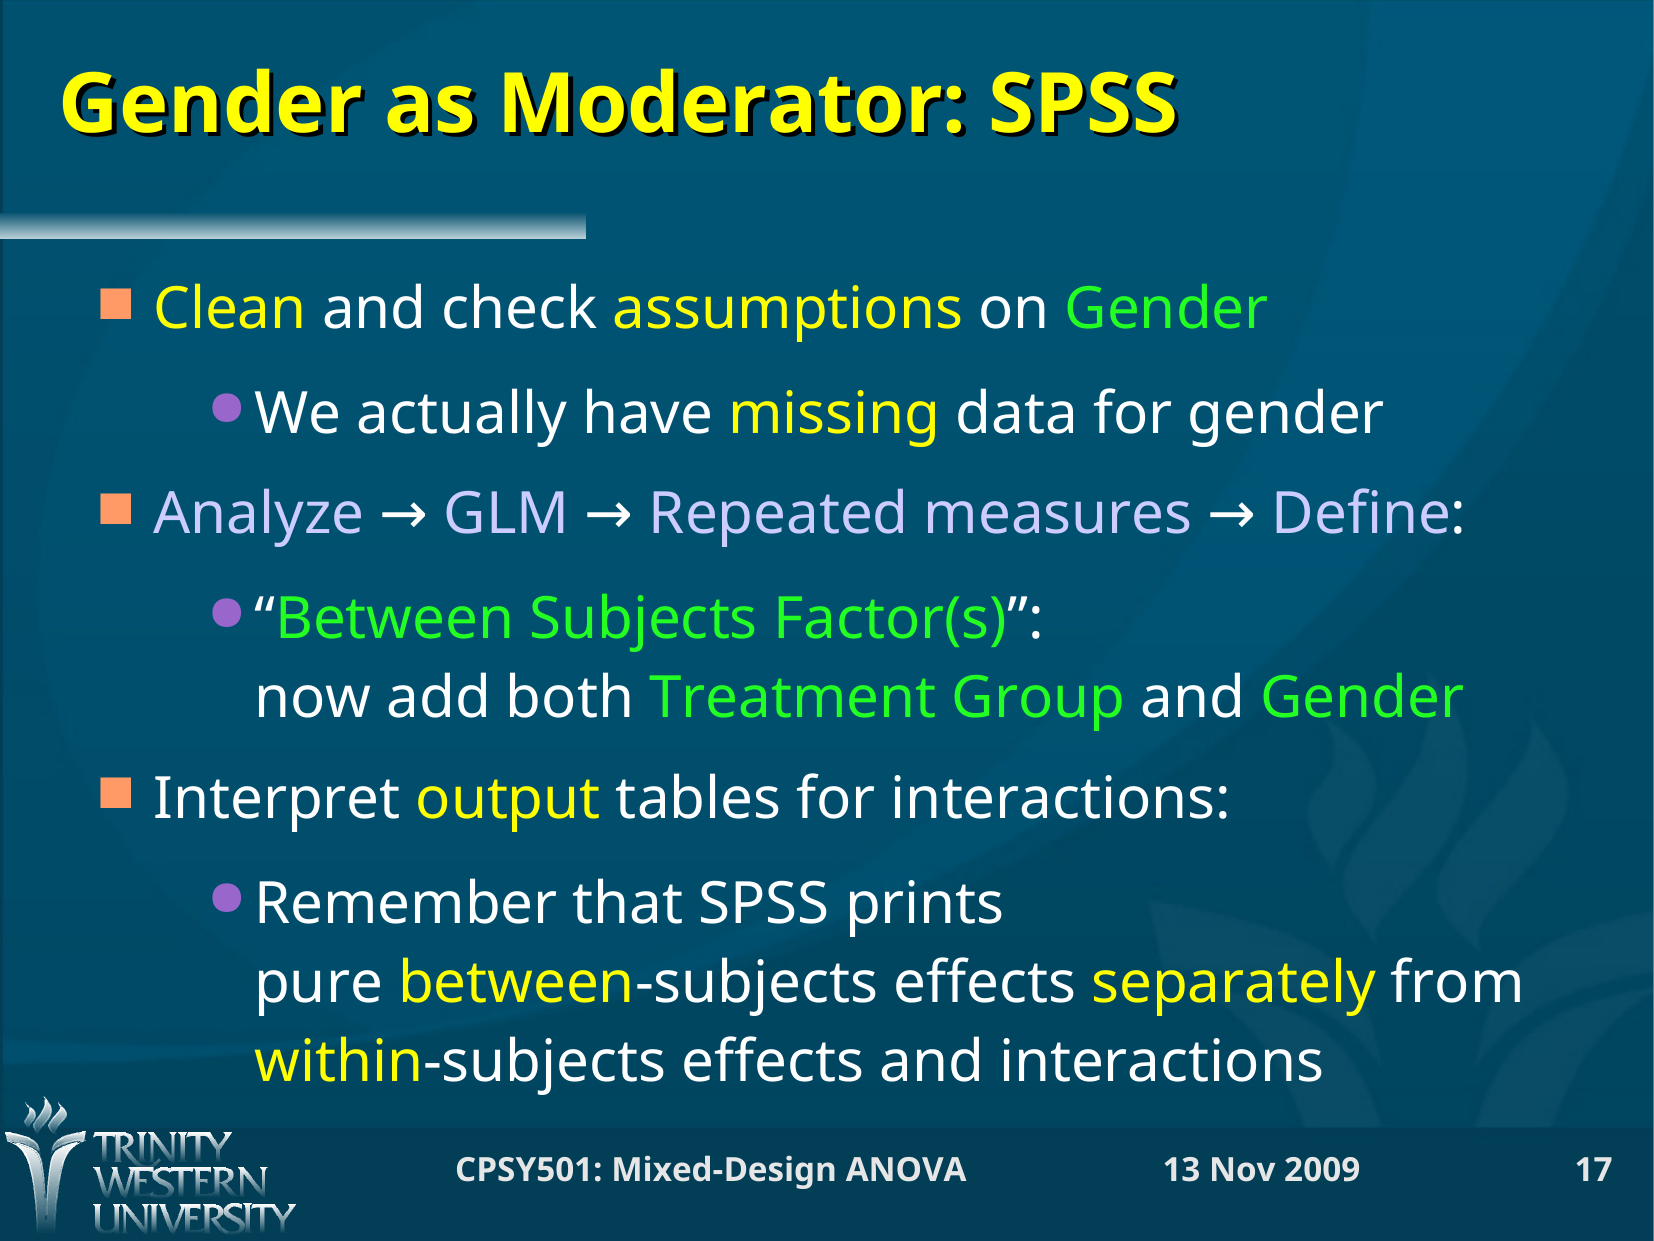

# Gender as Moderator: SPSS
Clean and check assumptions on Gender
We actually have missing data for gender
Analyze → GLM → Repeated measures → Define:
“Between Subjects Factor(s)”:
now add both Treatment Group and Gender
Interpret output tables for interactions:
Remember that SPSS prints
pure between-subjects effects separately from within-subjects effects and interactions
CPSY501: Mixed-Design ANOVA
13 Nov 2009
17